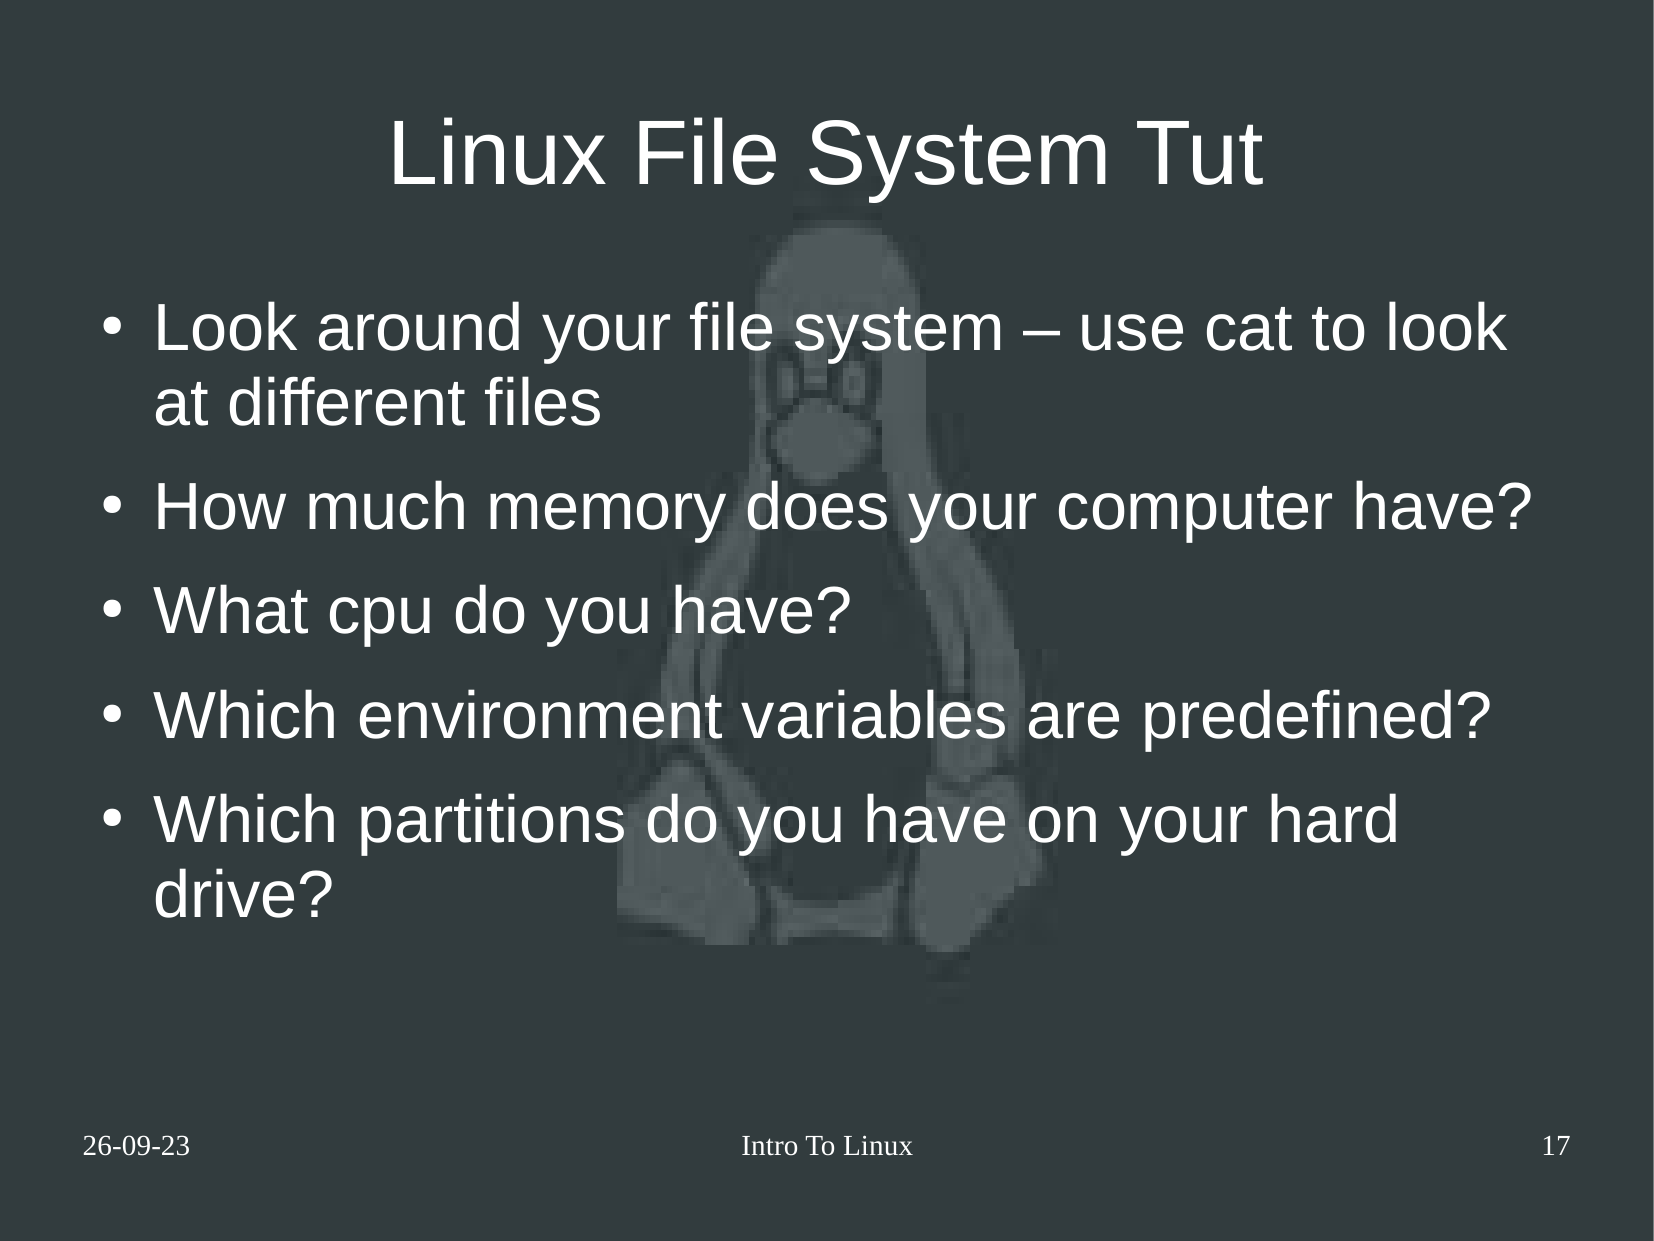

# Linux File System Tut
Look around your file system – use cat to look at different files
How much memory does your computer have?
What cpu do you have?
Which environment variables are predefined?
Which partitions do you have on your hard drive?
Intro To Linux
17